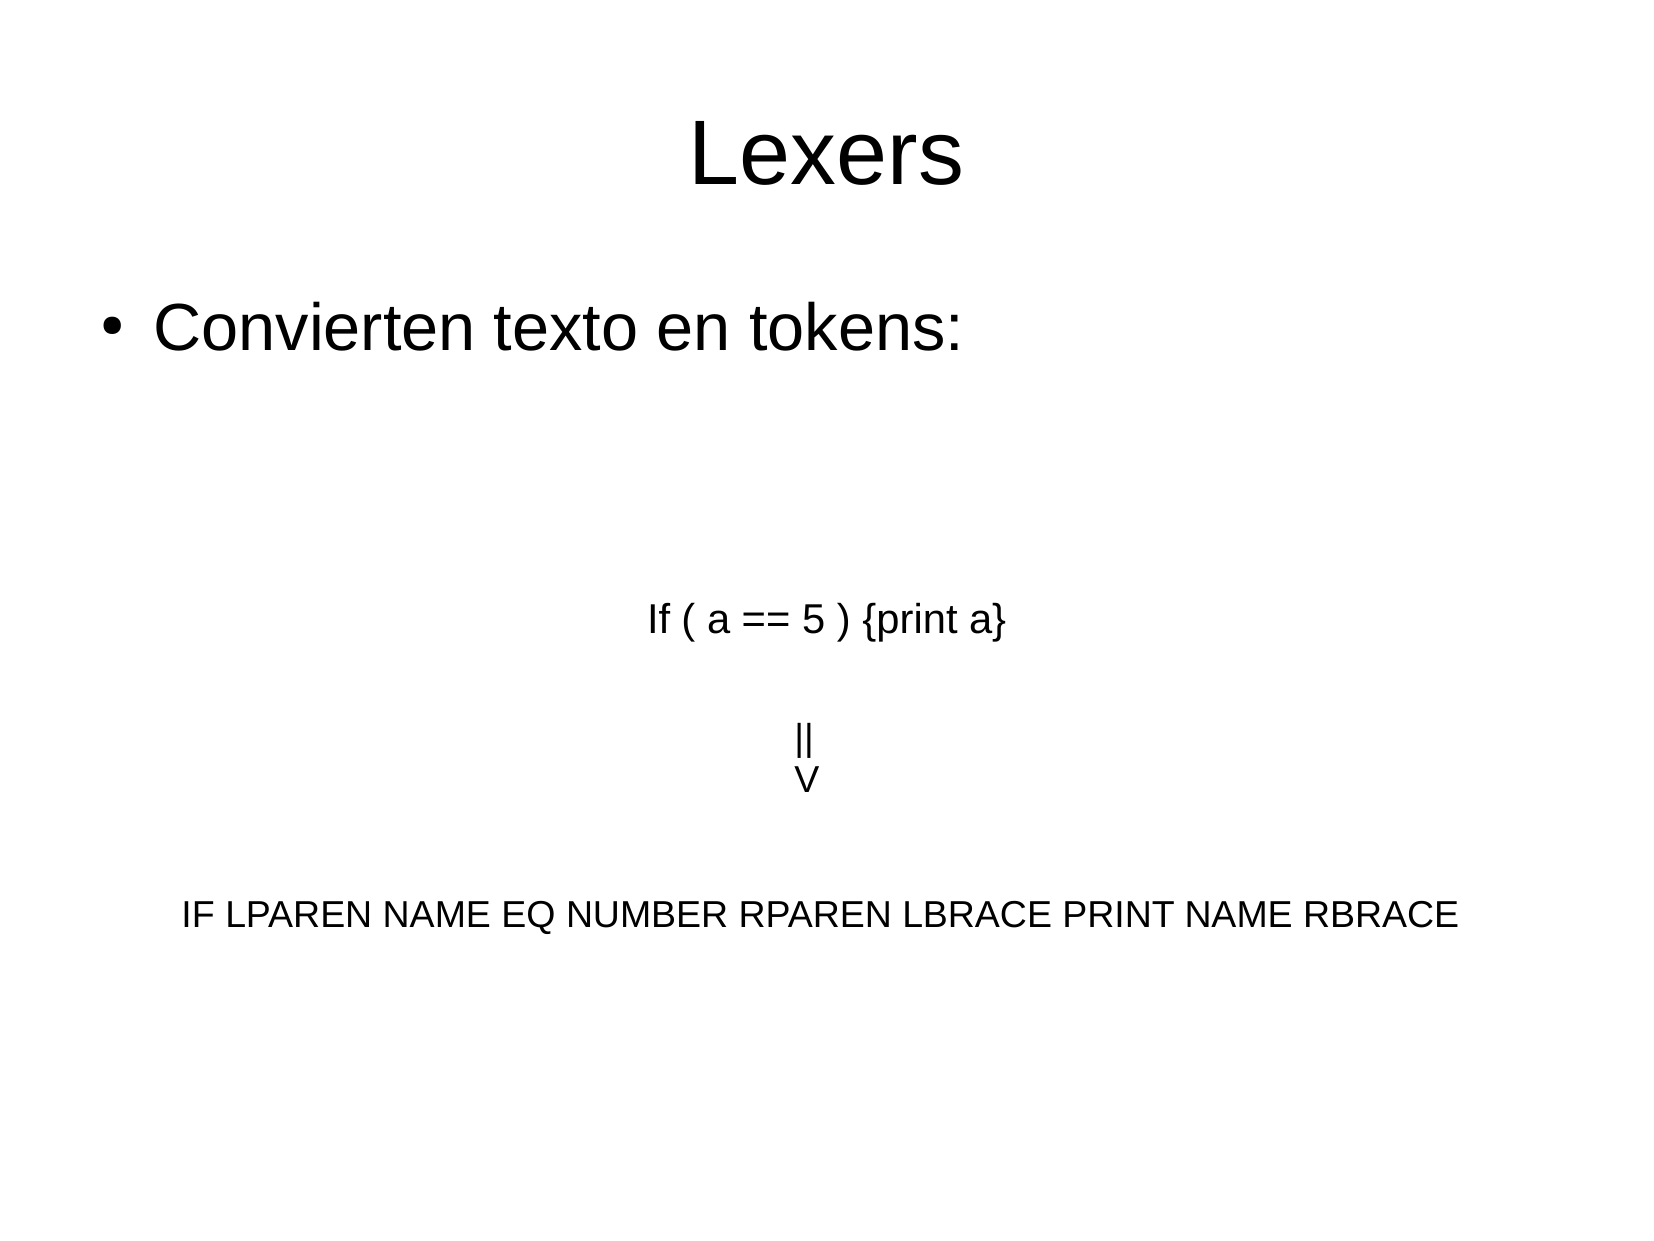

# Lexers
Convierten texto en tokens:
If ( a == 5 ) {print a}
||
V
IF LPAREN NAME EQ NUMBER RPAREN LBRACE PRINT NAME RBRACE